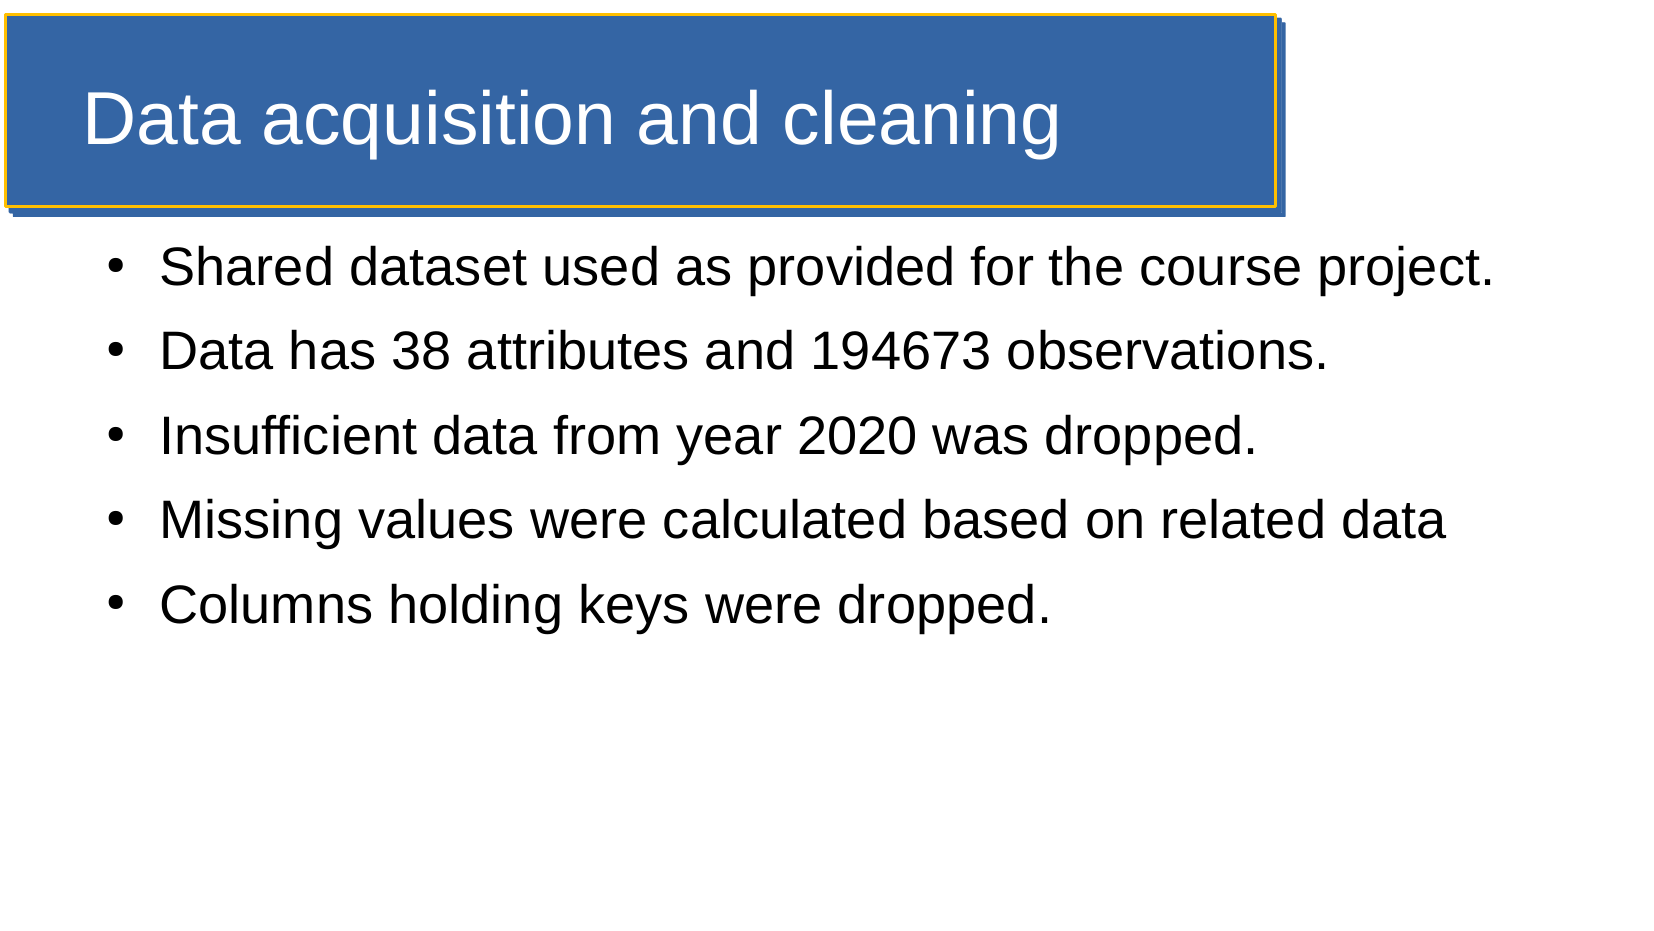

# Data acquisition and cleaning
Shared dataset used as provided for the course project.
Data has 38 attributes and 194673 observations.
Insufficient data from year 2020 was dropped.
Missing values were calculated based on related data
Columns holding keys were dropped.